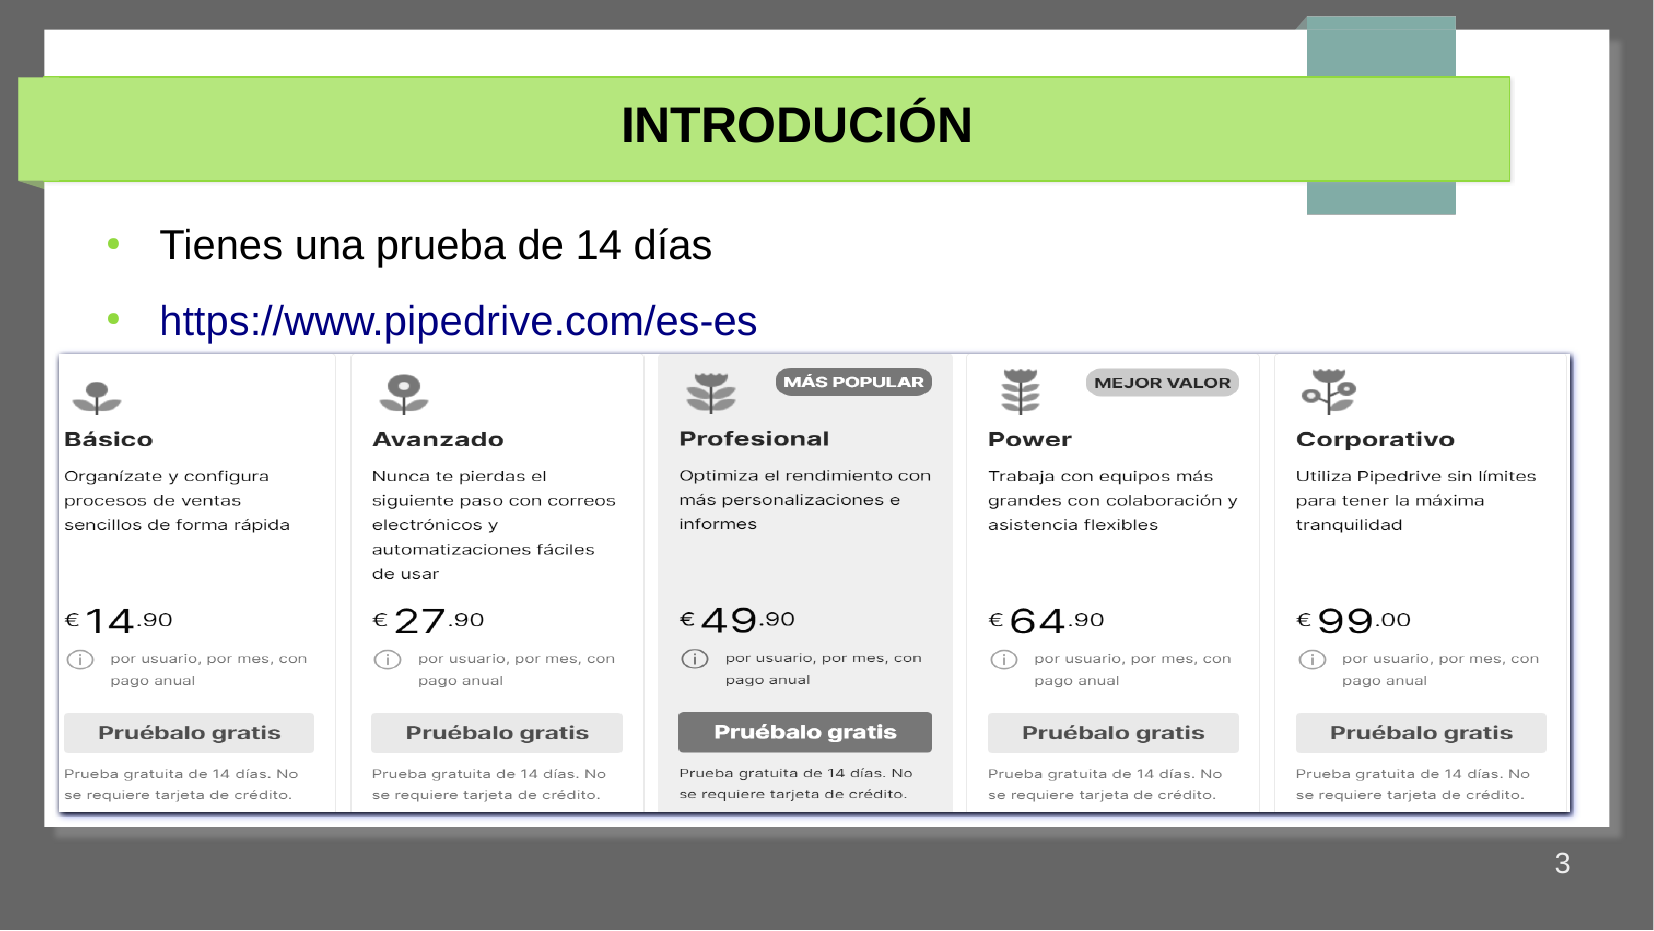

# INTRODUCIÓN
Tienes una prueba de 14 días
https://www.pipedrive.com/es-es
3